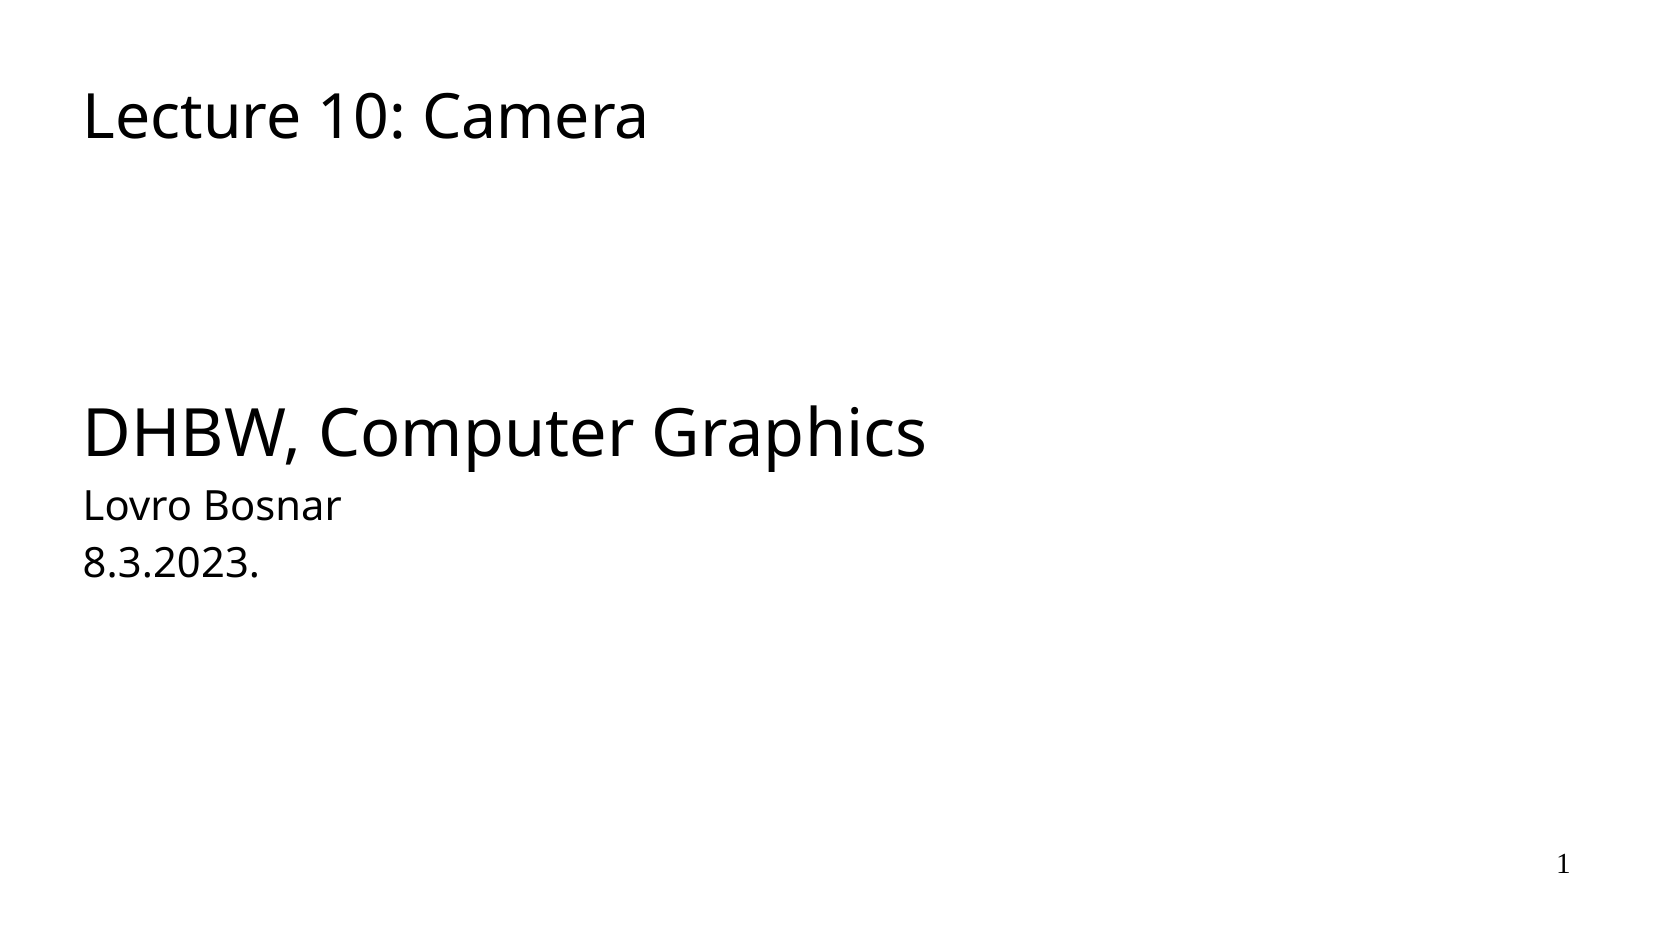

Lecture 10: Camera
# DHBW, Computer Graphics
Lovro Bosnar
8.3.2023.
1